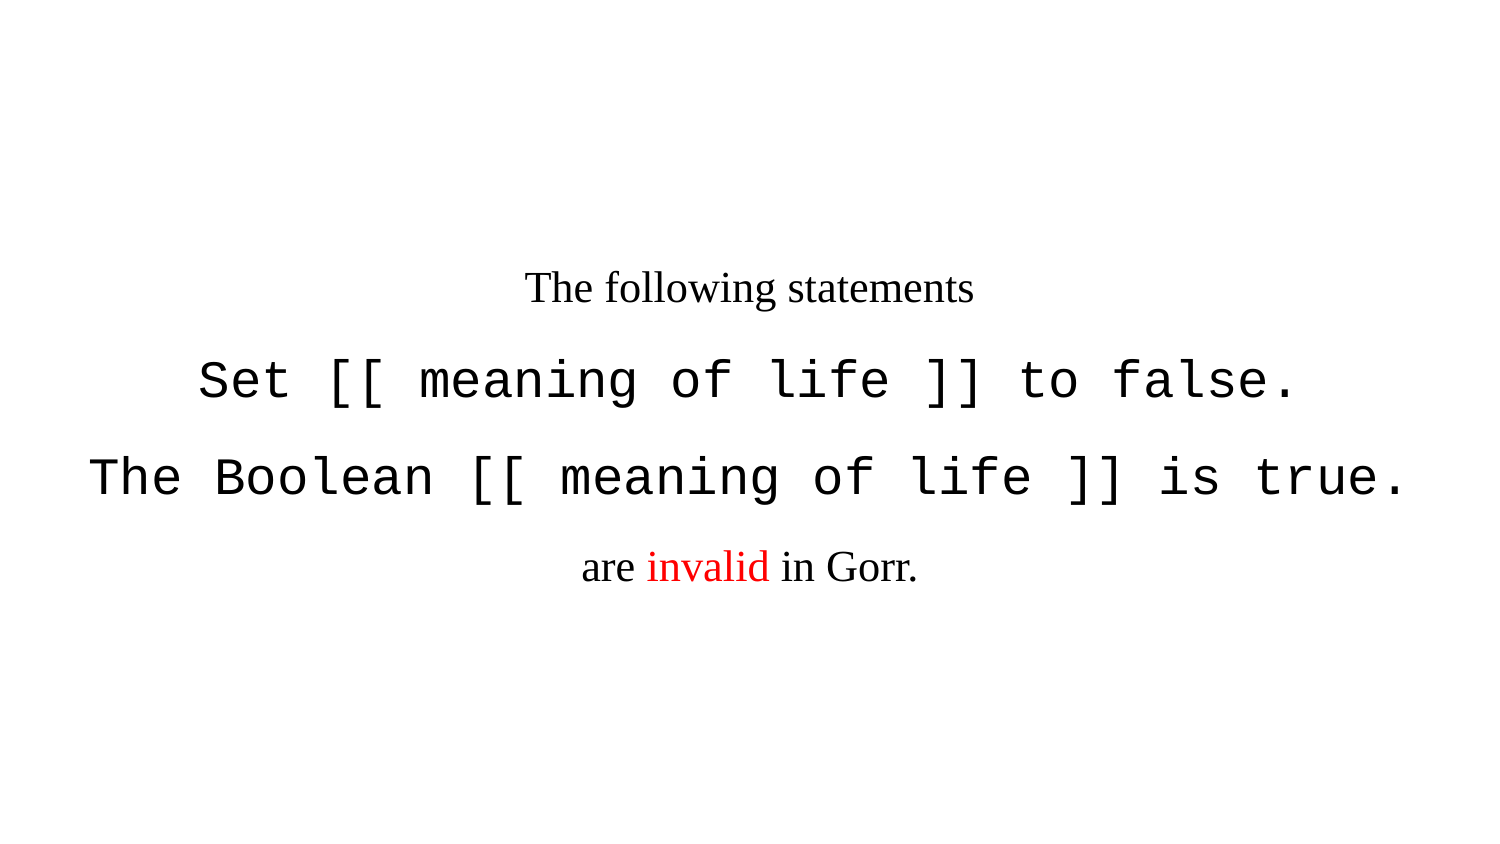

# The following statements
Set [[ meaning of life ]] to false.
The Boolean [[ meaning of life ]] is true.
are invalid in Gorr.